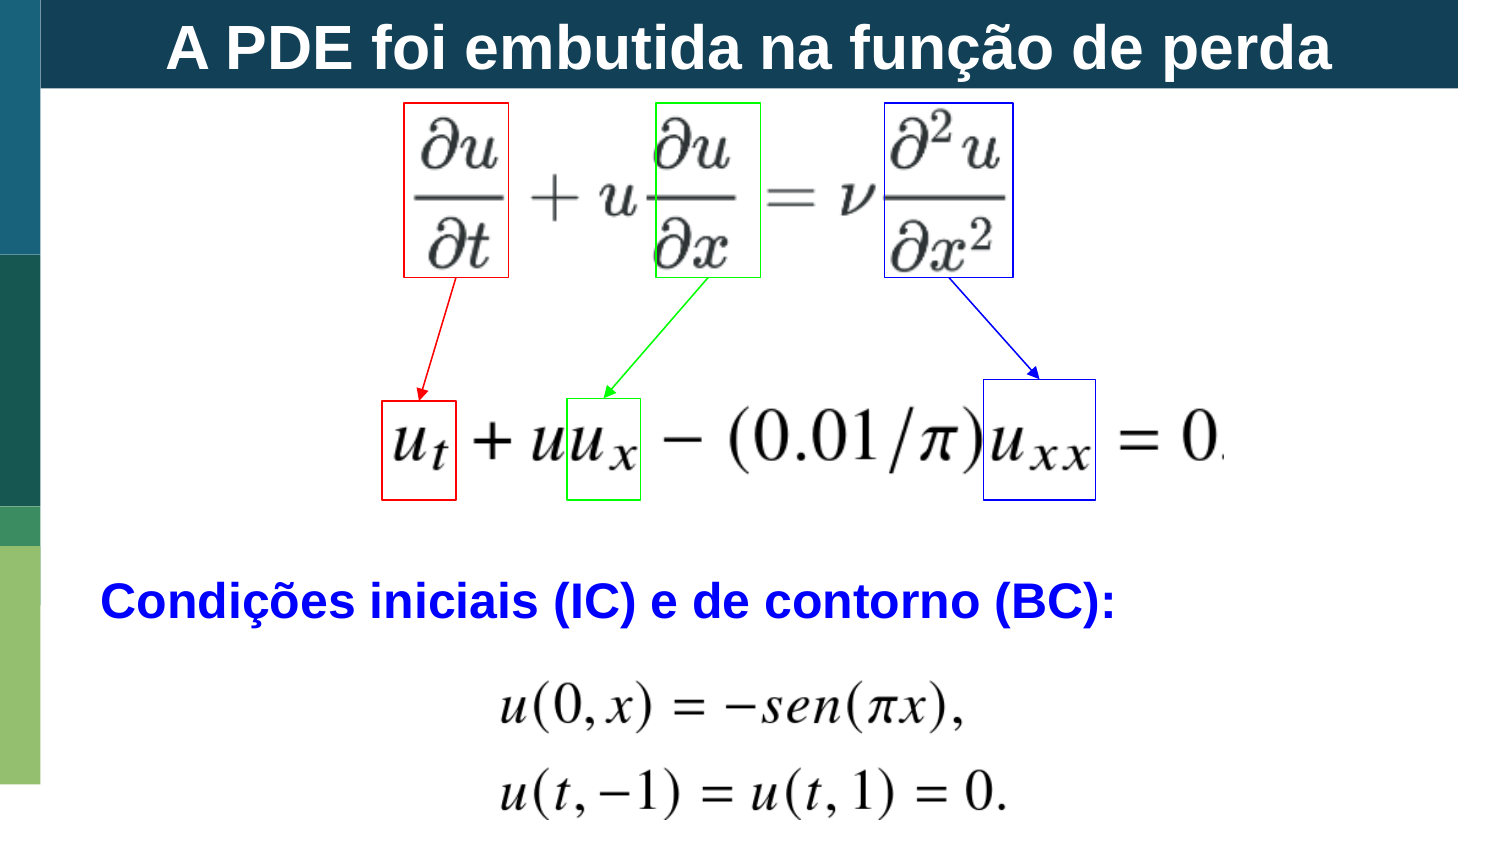

A PDE foi embutida na função de perda
Condições iniciais (IC) e de contorno (BC):